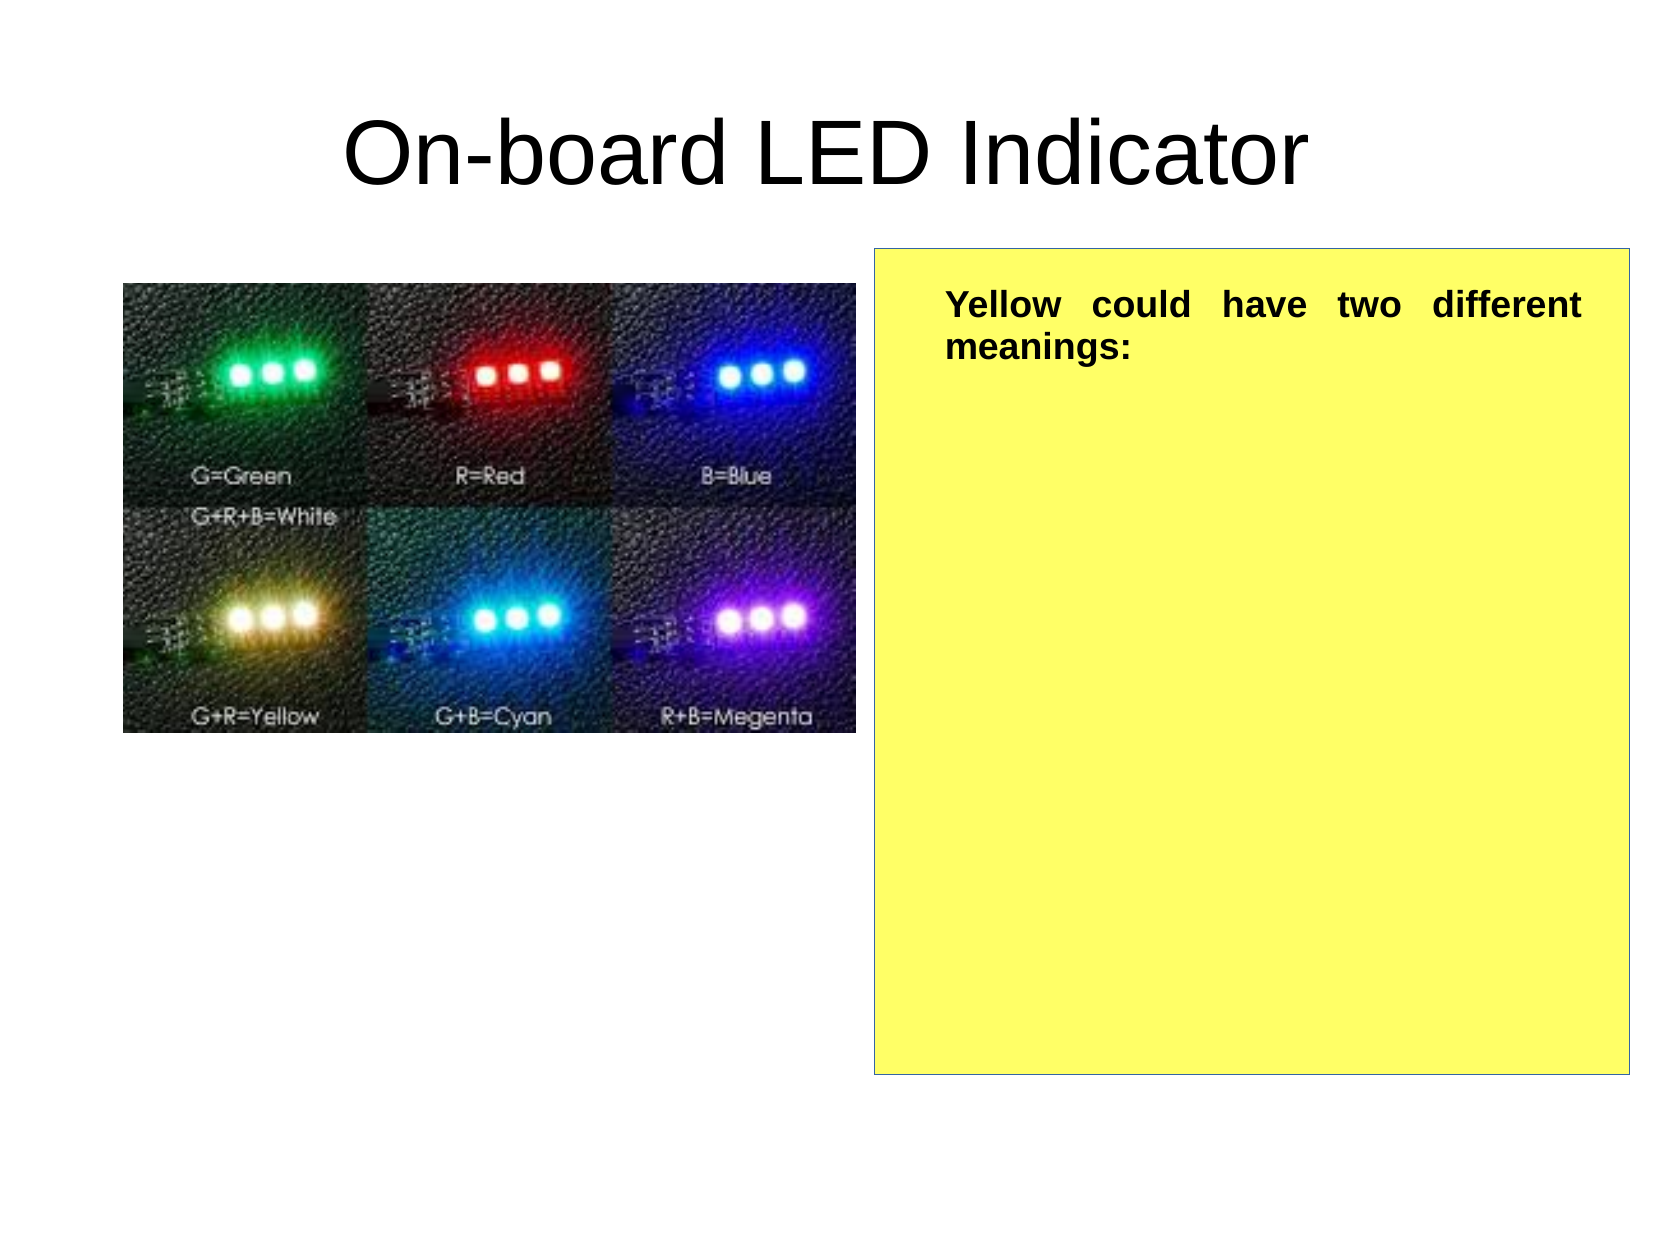

# On-board LED Indicator
Yellow could have two different meanings: